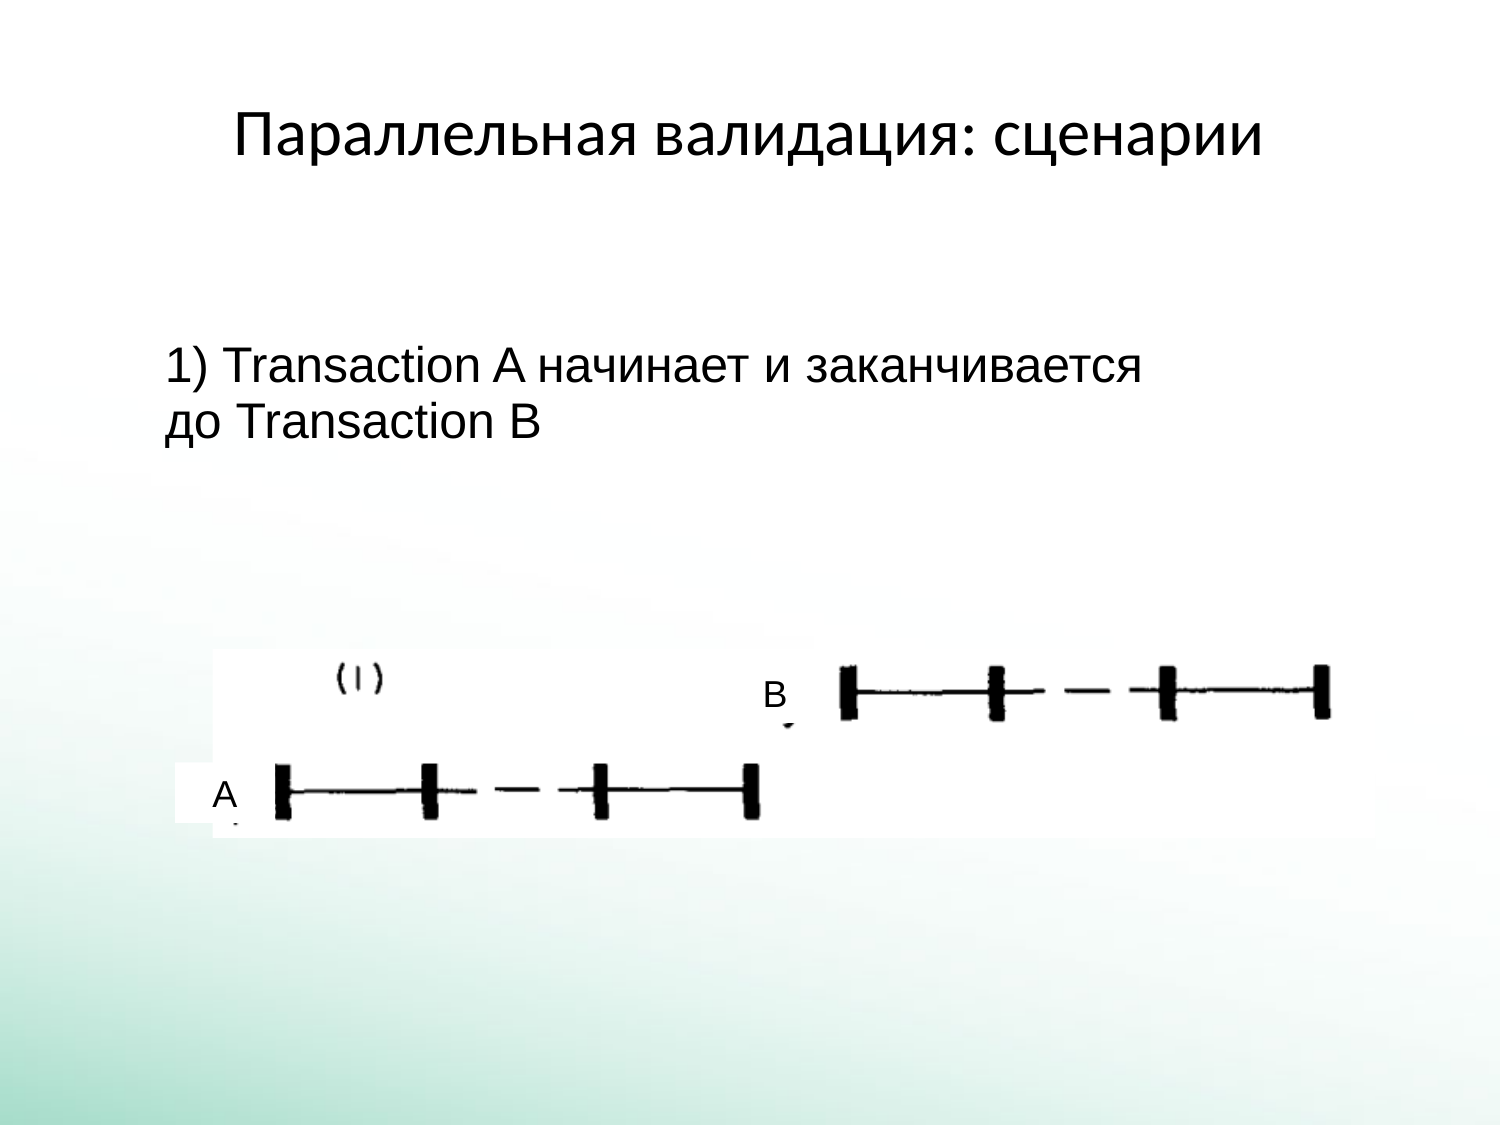

# Параллельная валидация: сценарии
1) Transaction A начинает и заканчивается
до Transaction B
B
A